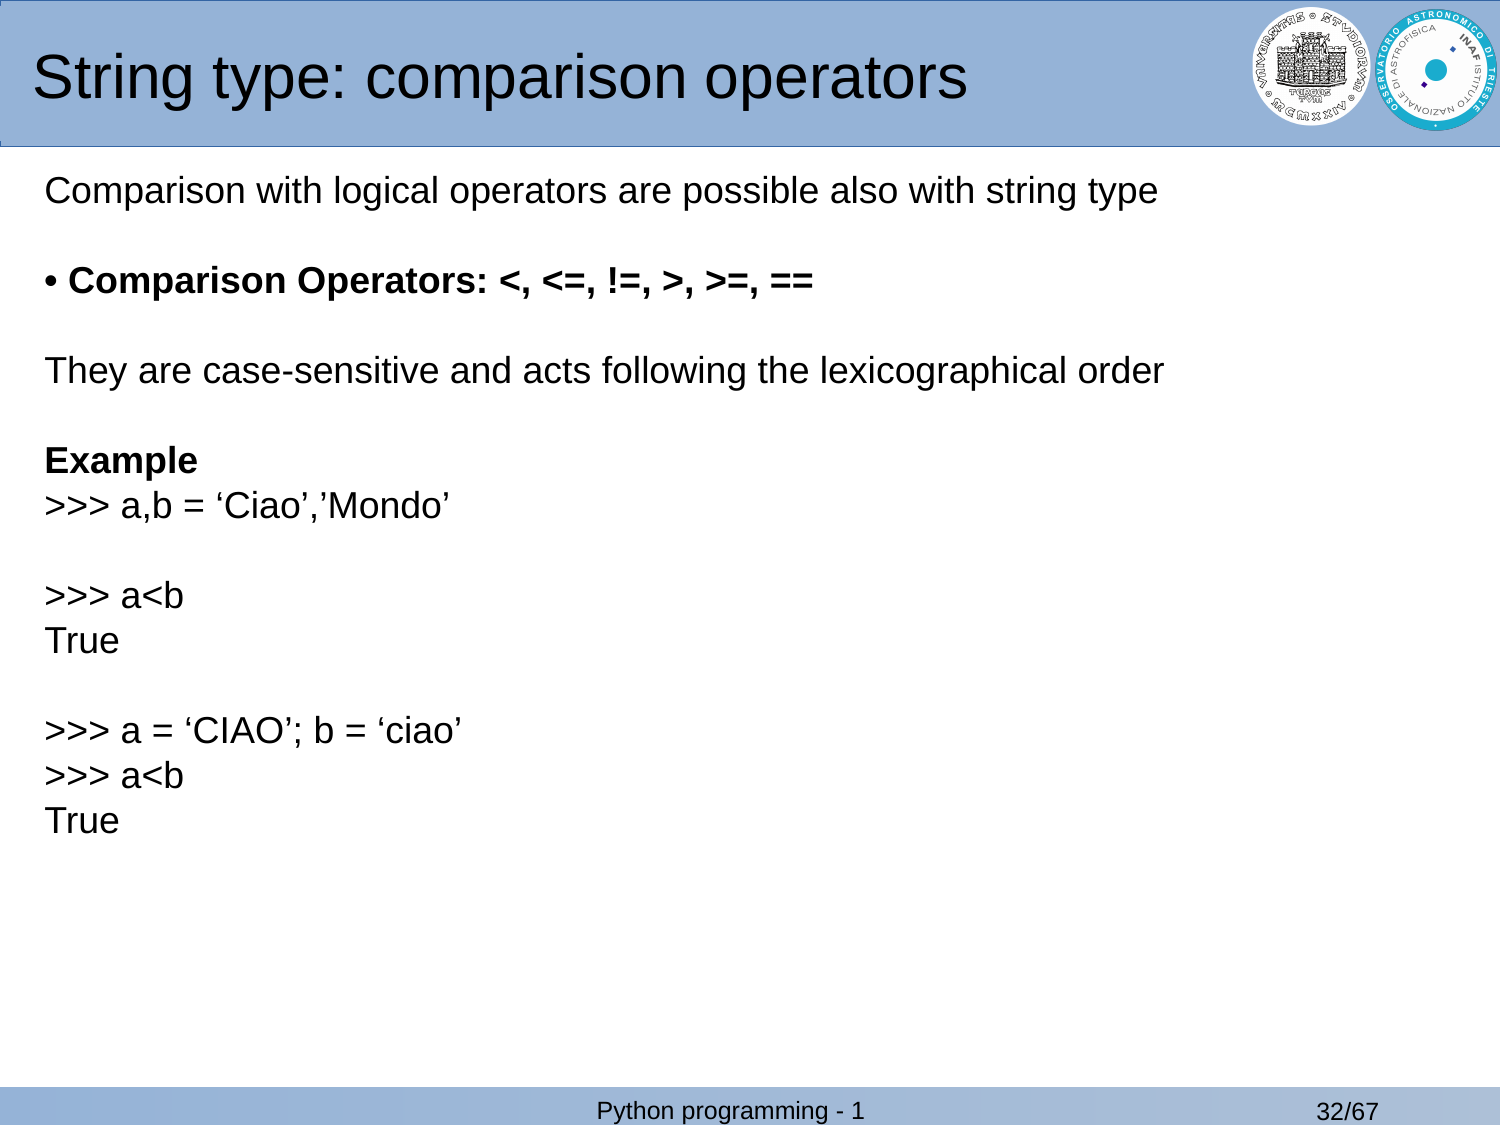

String type: comparison operators
# Comparison with logical operators are possible also with string type
• Comparison Operators: <, <=, !=, >, >=, ==
They are case-sensitive and acts following the lexicographical order
Example
>>> a,b = ‘Ciao’,’Mondo’
>>> a<b
True
>>> a = ‘CIAO’; b = ‘ciao’
>>> a<b
True